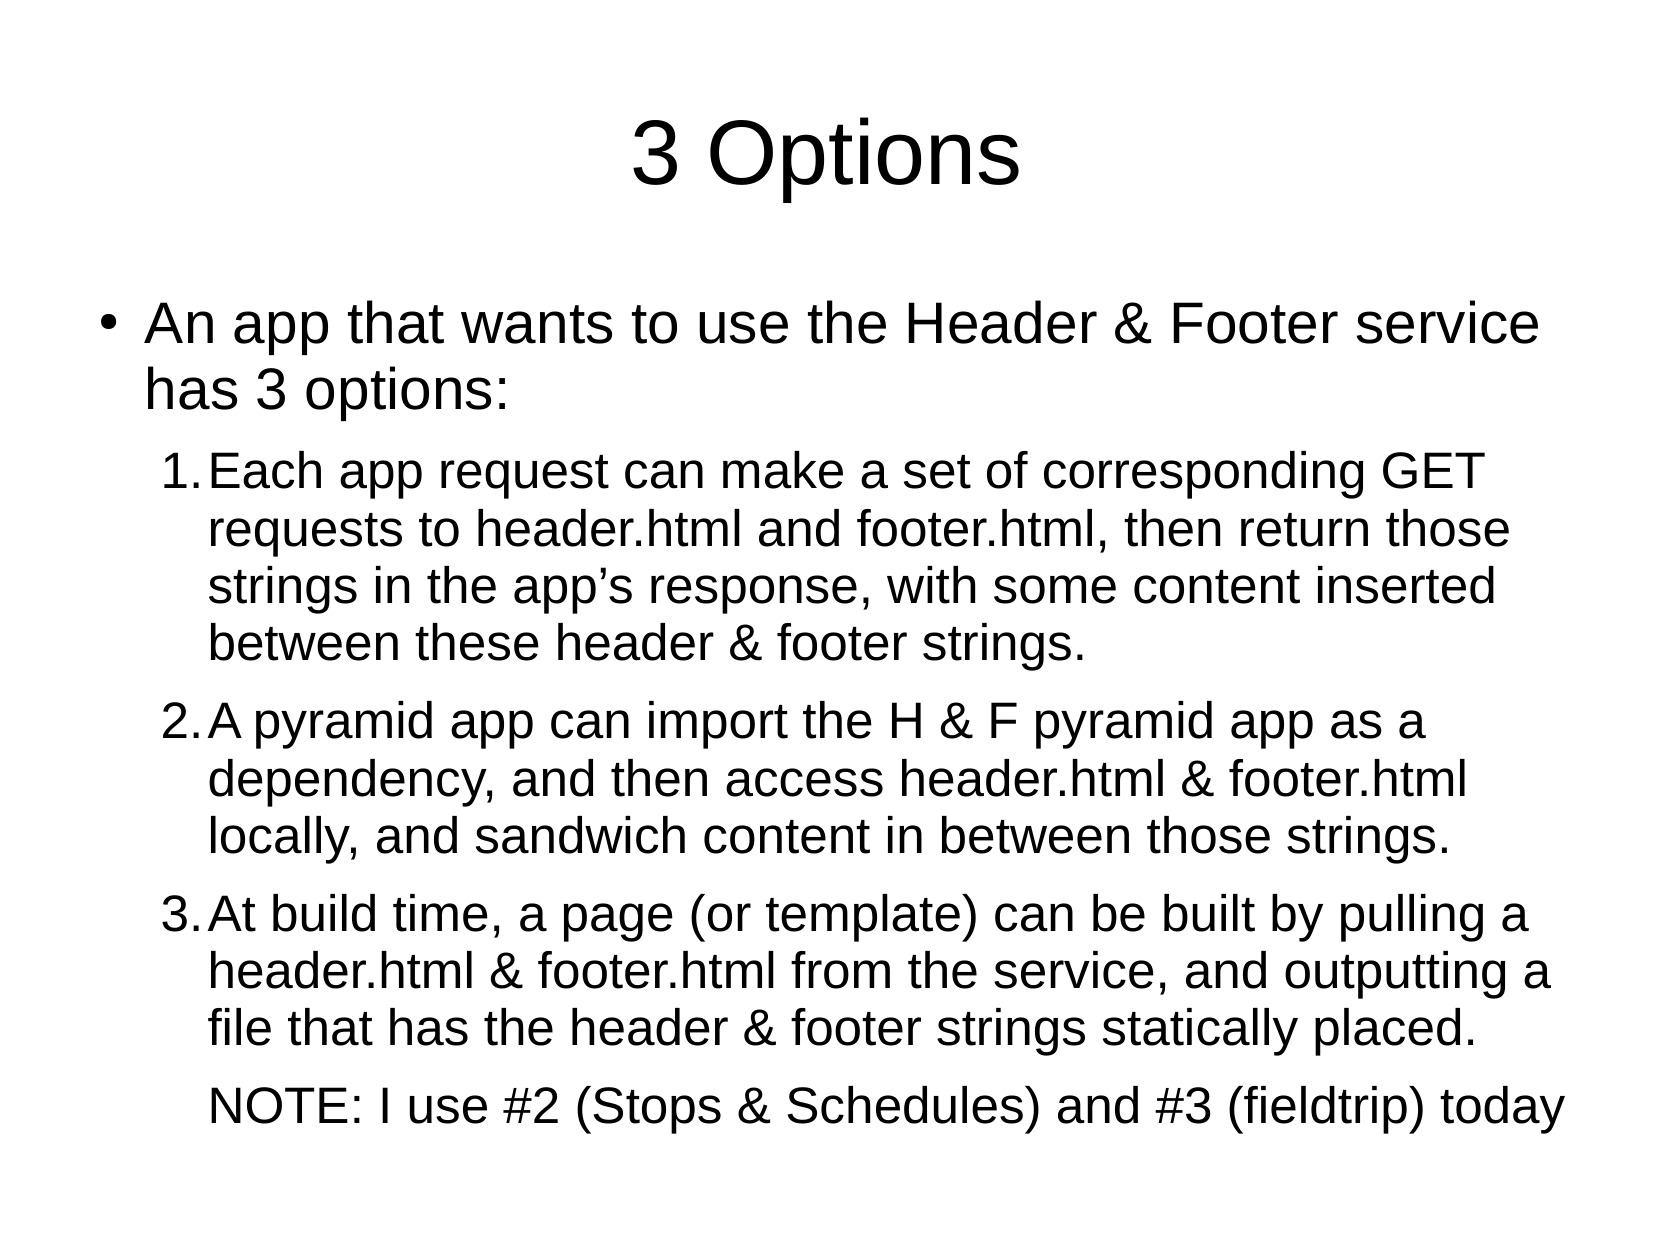

# 3 Options
An app that wants to use the Header & Footer service has 3 options:
Each app request can make a set of corresponding GET requests to header.html and footer.html, then return those strings in the app’s response, with some content inserted between these header & footer strings.
A pyramid app can import the H & F pyramid app as a dependency, and then access header.html & footer.html locally, and sandwich content in between those strings.
At build time, a page (or template) can be built by pulling a header.html & footer.html from the service, and outputting a file that has the header & footer strings statically placed.
NOTE: I use #2 (Stops & Schedules) and #3 (fieldtrip) today